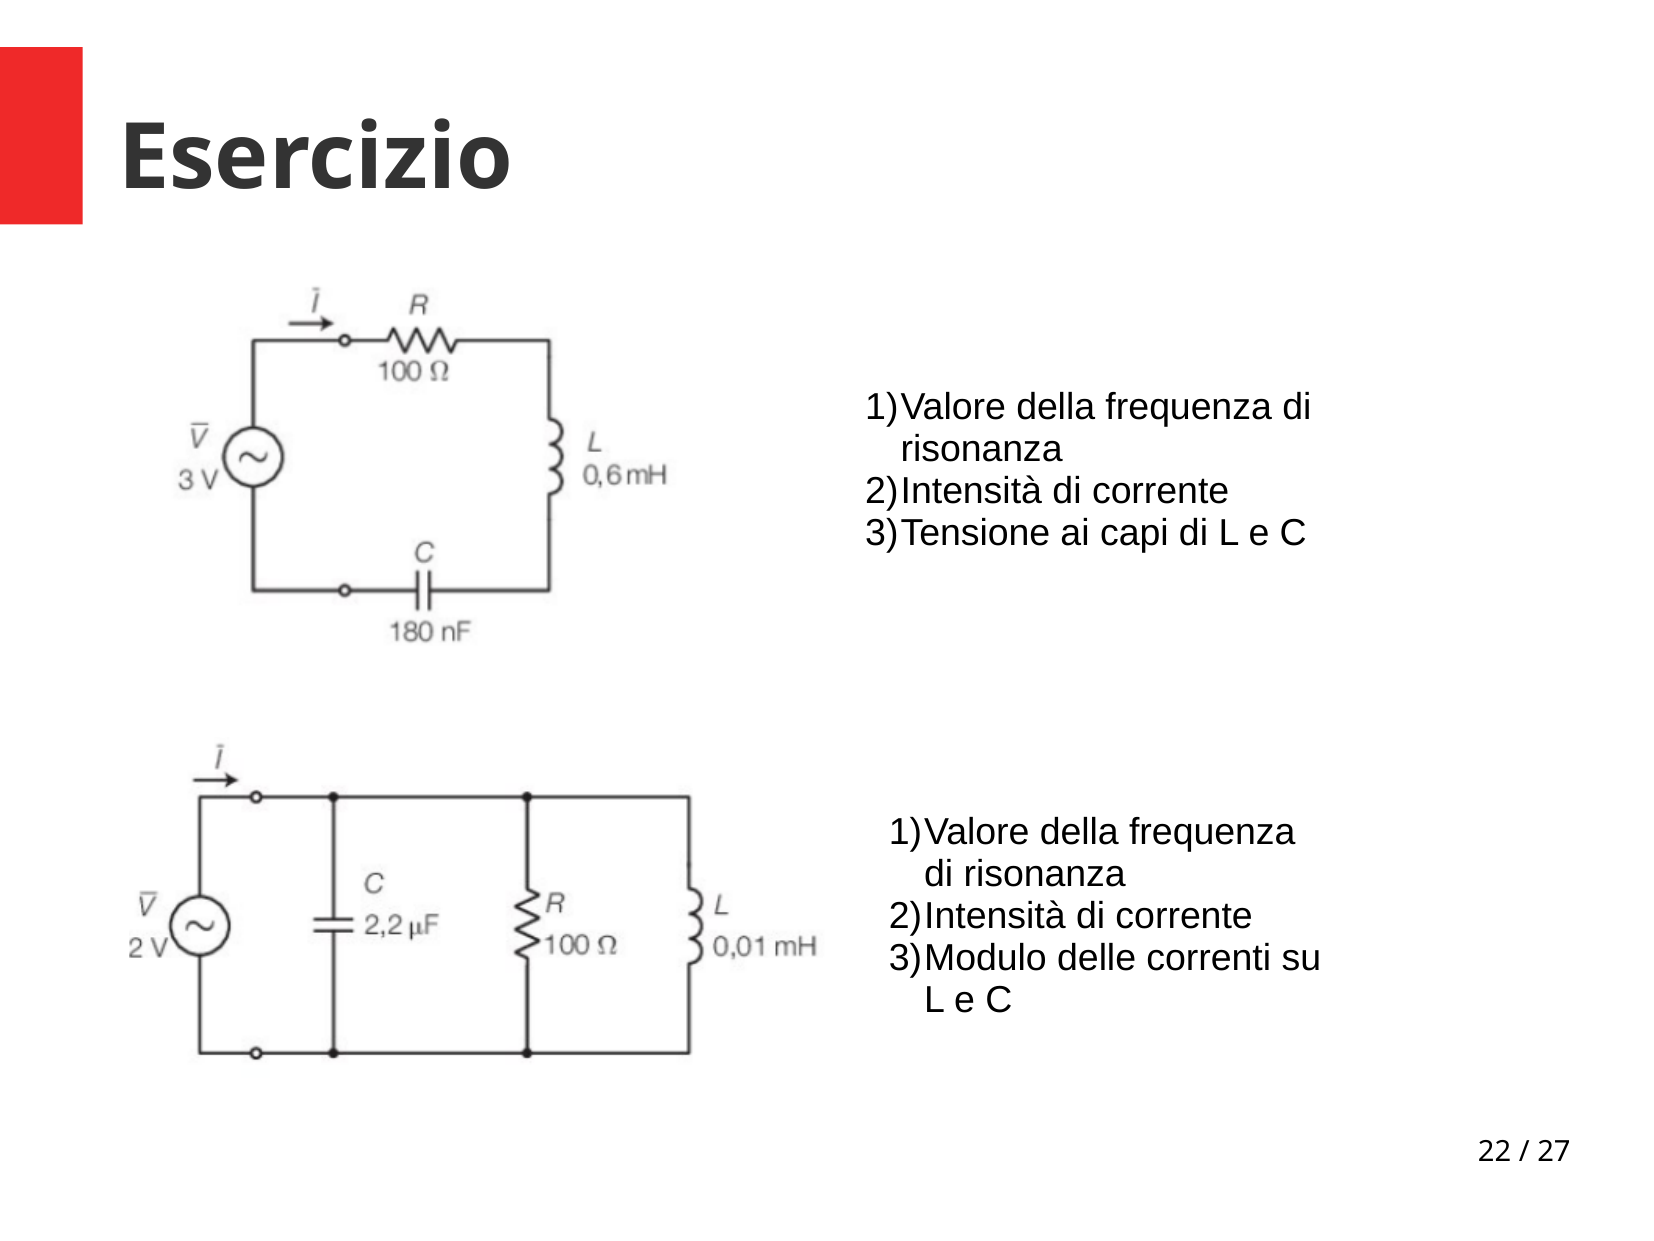

# Esercizio
Valore della frequenza di risonanza
Intensità di corrente
Tensione ai capi di L e C
Valore della frequenza di risonanza
Intensità di corrente
Modulo delle correnti su L e C
22